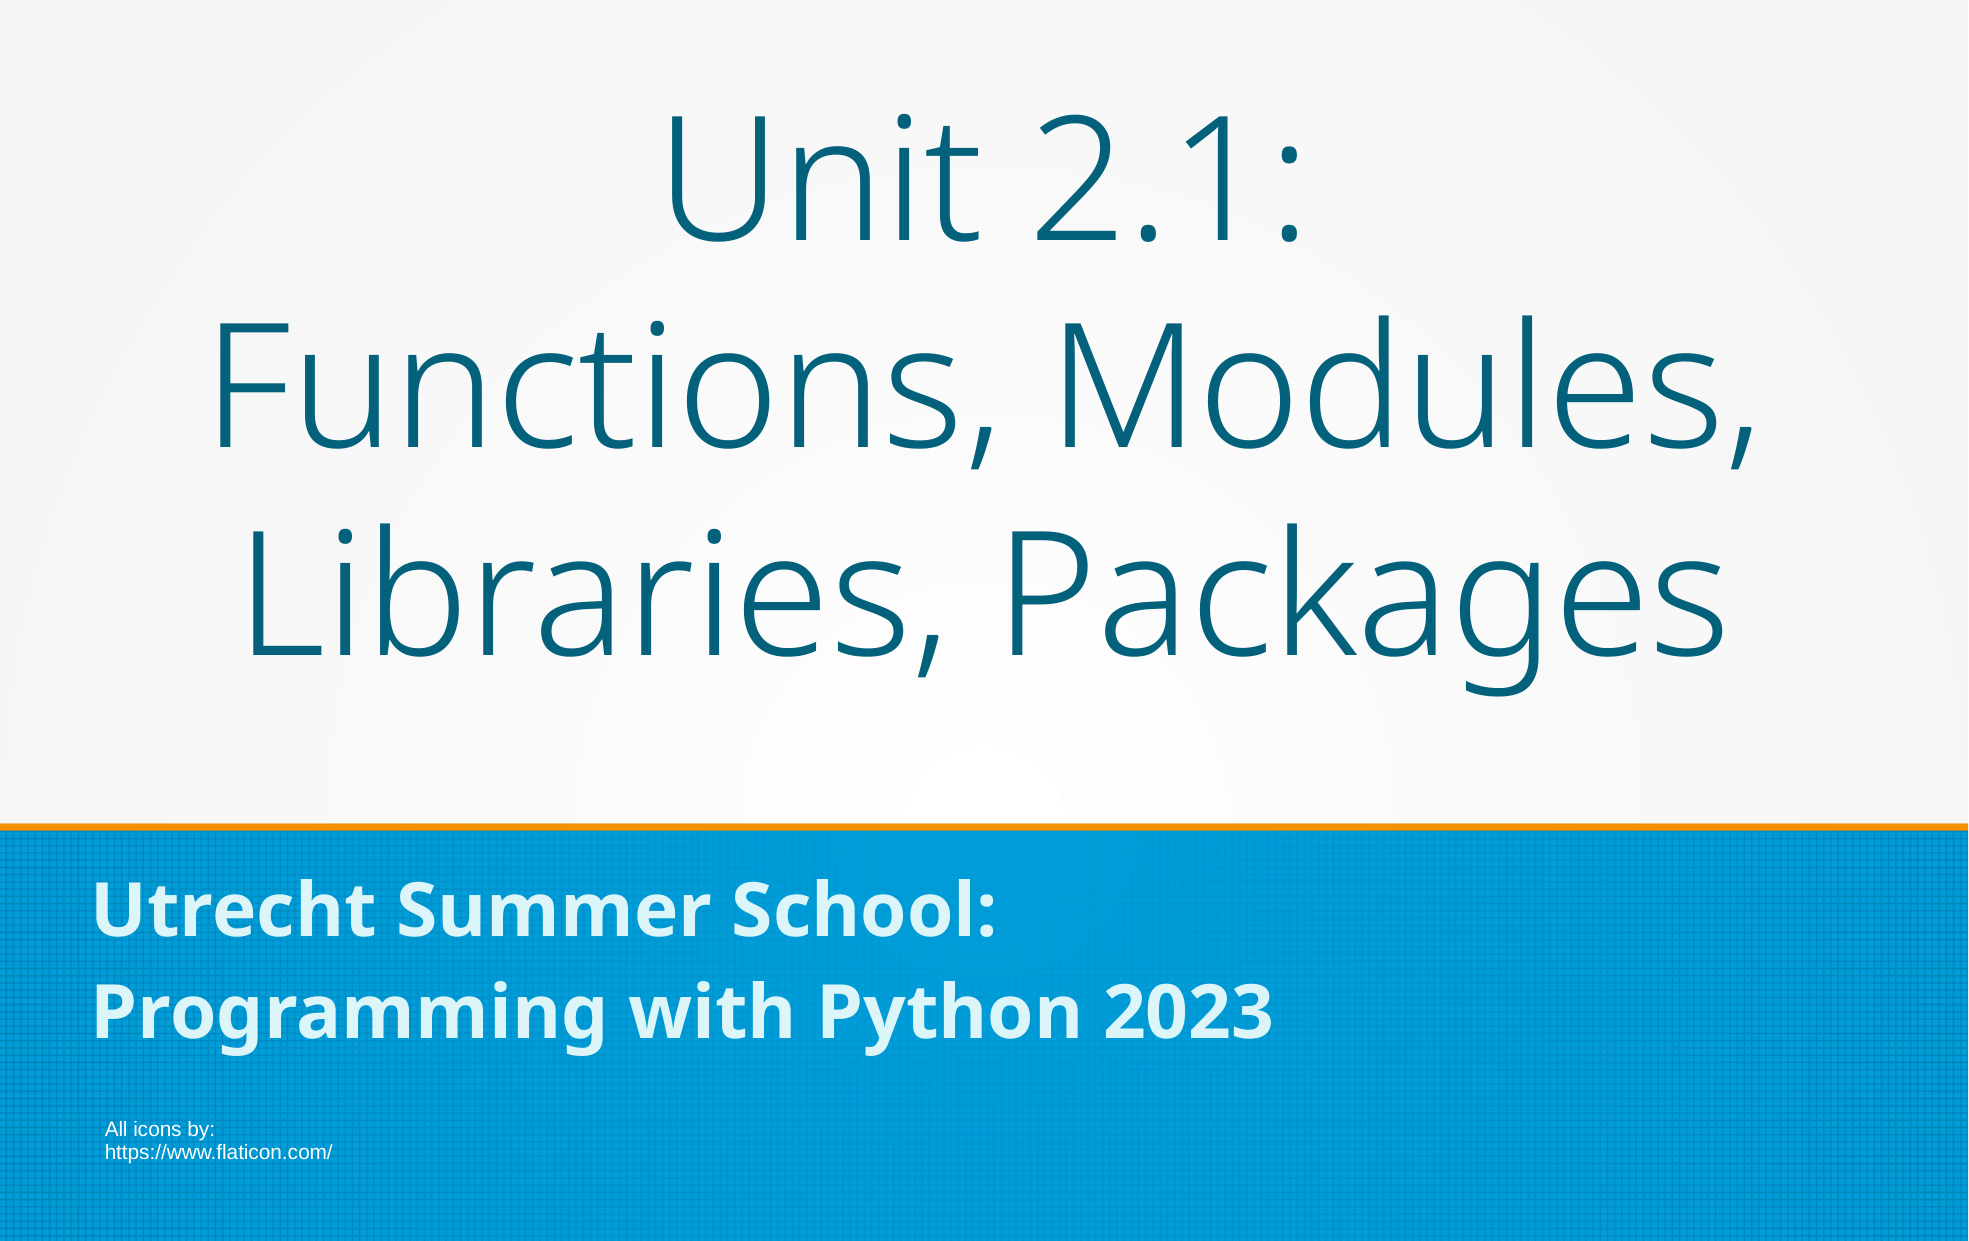

# Unit 2.1: Functions, Modules, Libraries, Packages
Utrecht Summer School:
Programming with Python 2023
All icons by: https://www.flaticon.com/